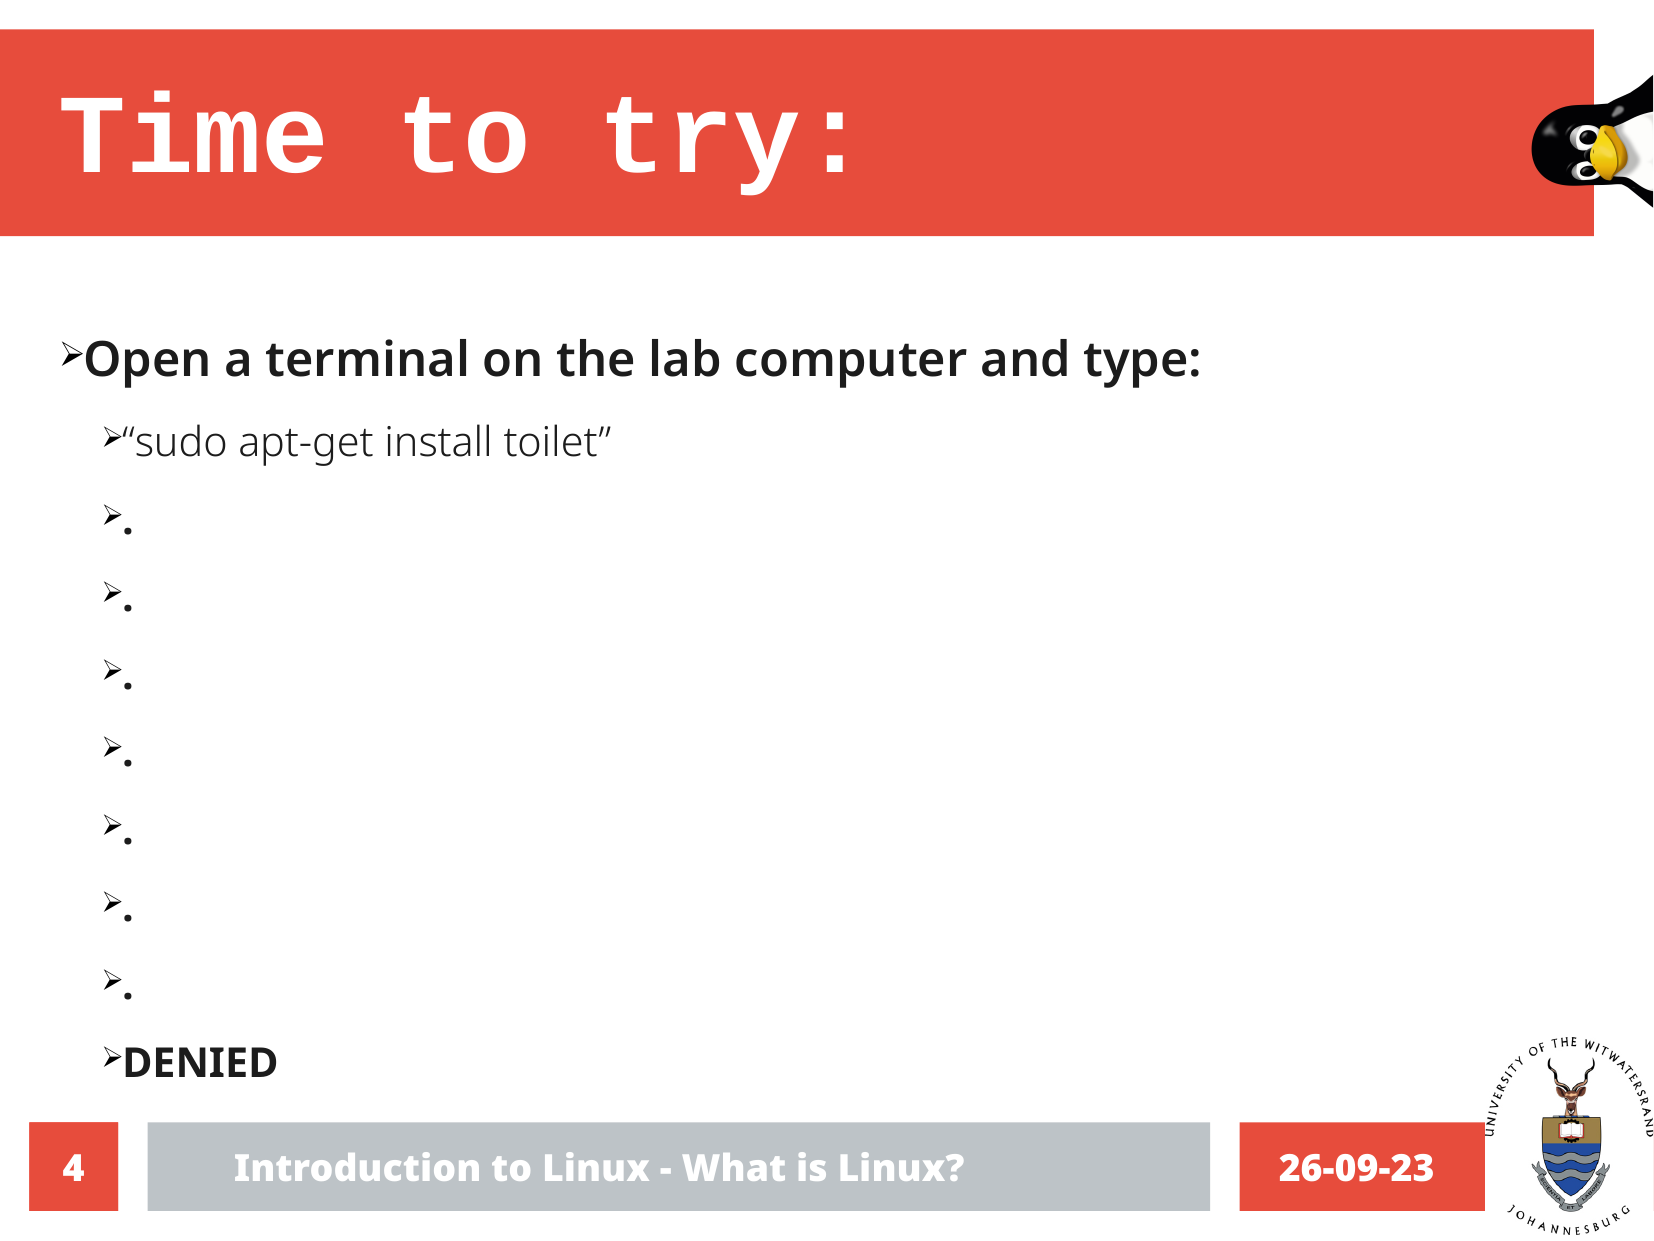

# Time to try:
Open a terminal on the lab computer and type:
“sudo apt-get install toilet”
.
.
.
.
.
.
.
DENIED
4
 Introduction to Linux - What is Linux?